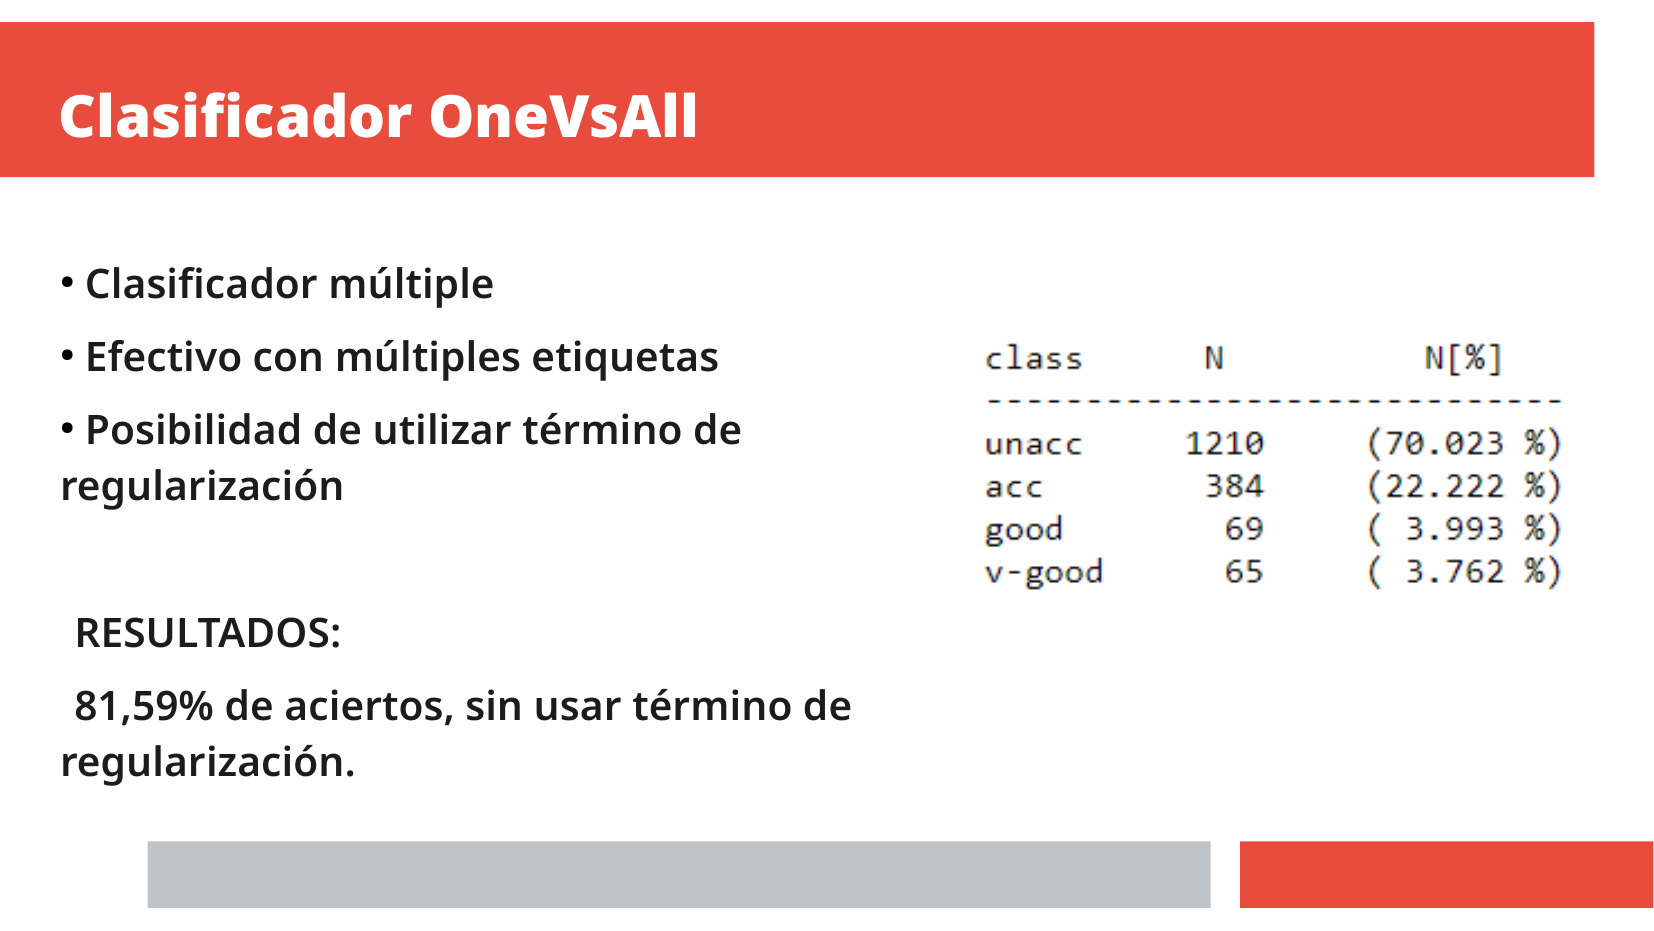

# Clasificador OneVsAll
 Clasificador múltiple
 Efectivo con múltiples etiquetas
 Posibilidad de utilizar término de regularización
RESULTADOS:
81,59% de aciertos, sin usar término de regularización.